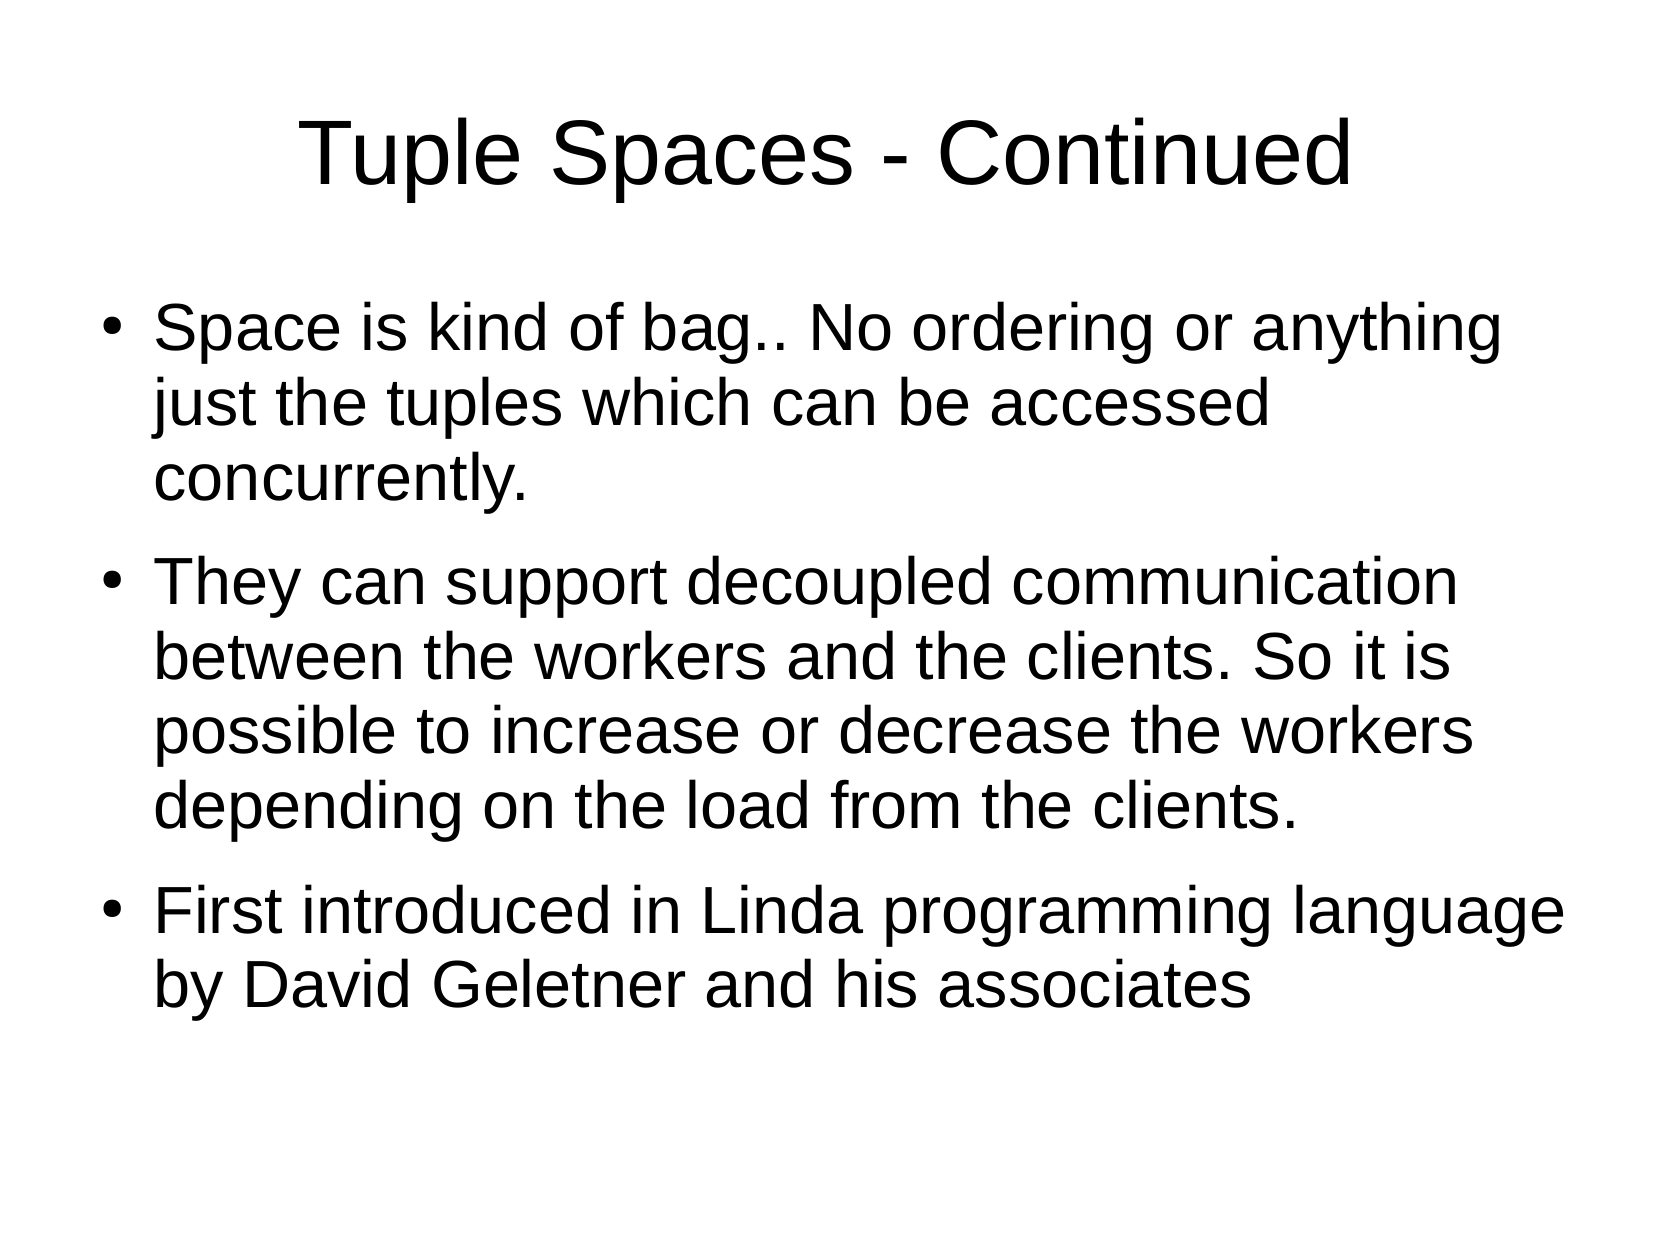

# Tuple Spaces - Continued
Space is kind of bag.. No ordering or anything just the tuples which can be accessed concurrently.
They can support decoupled communication between the workers and the clients. So it is possible to increase or decrease the workers depending on the load from the clients.
First introduced in Linda programming language by David Geletner and his associates